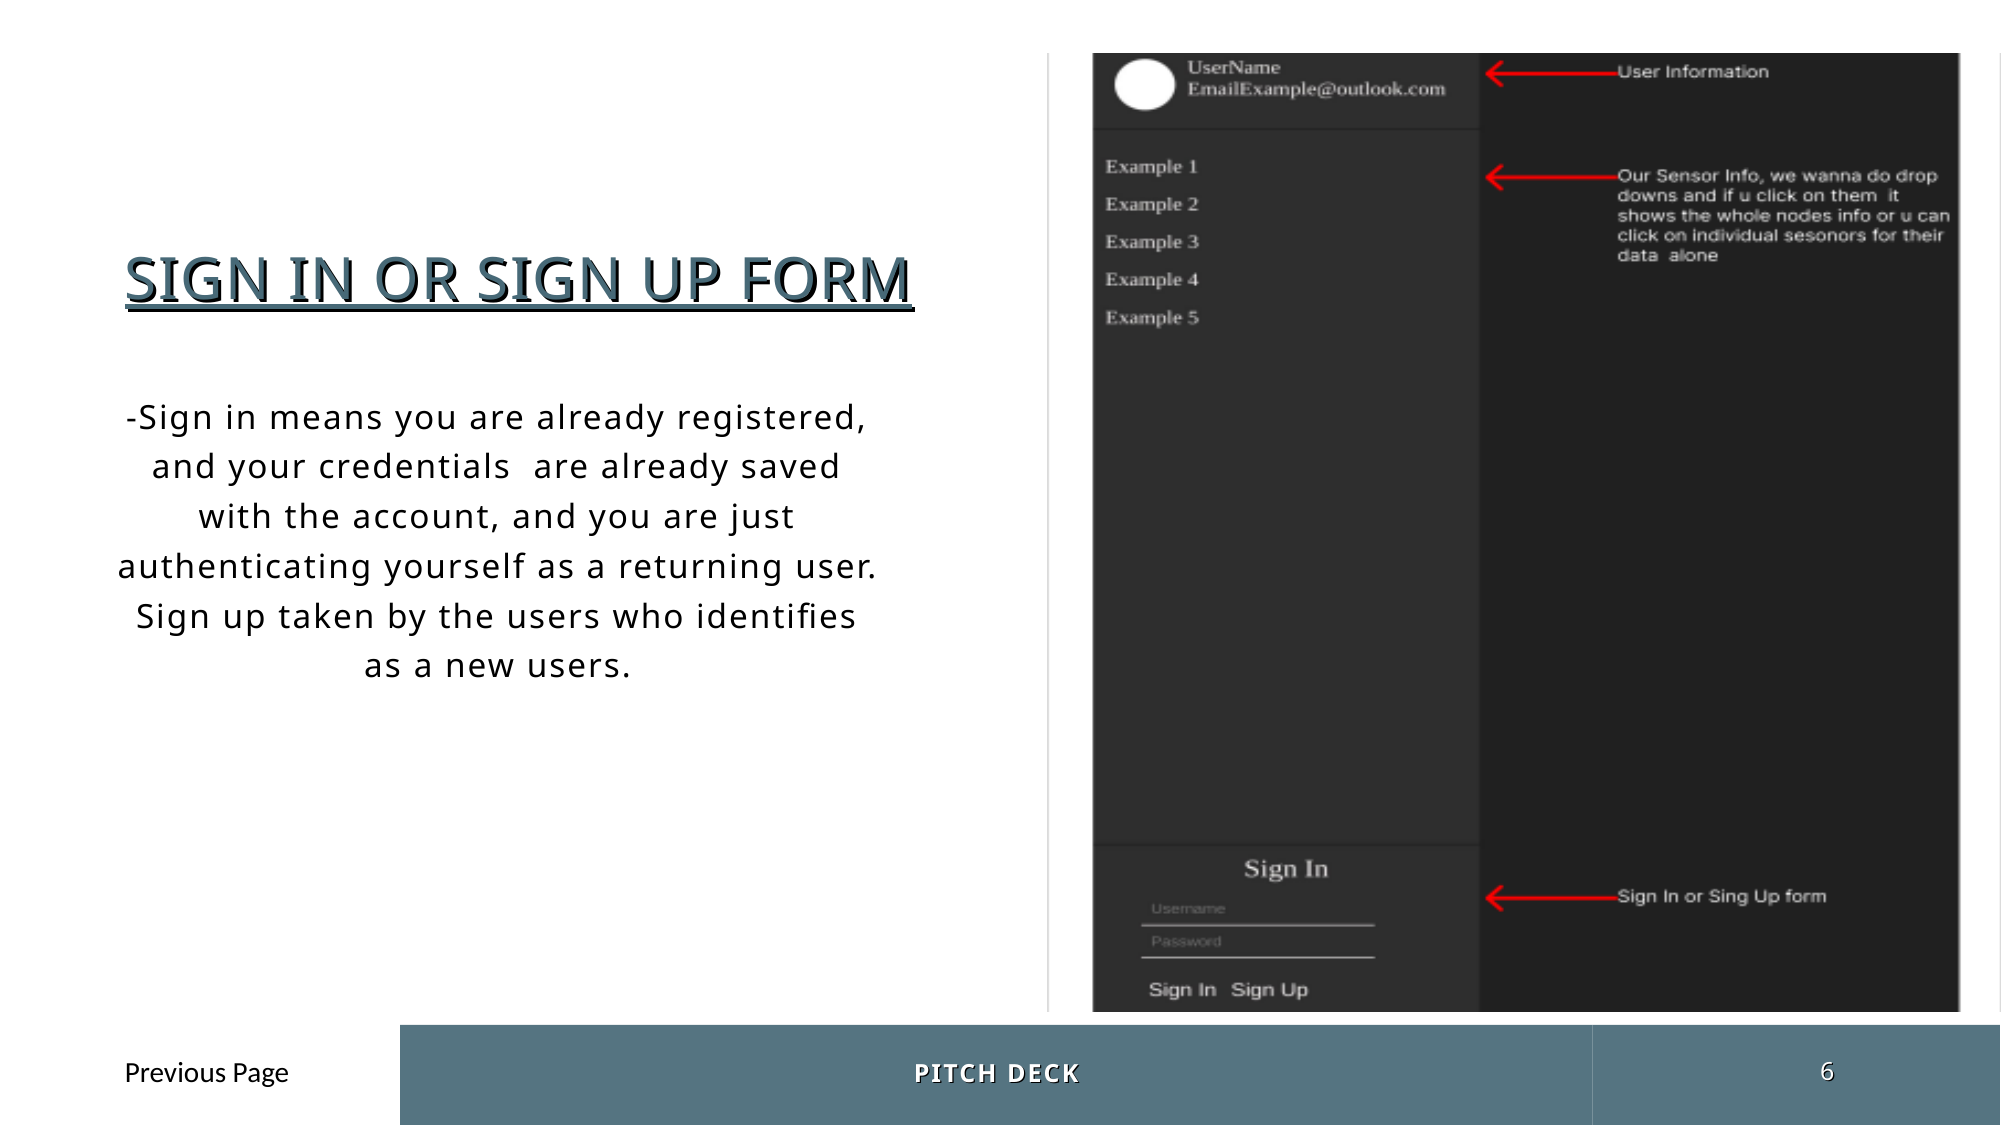

# Sign in or sign up form
-Sign in means you are already registered, and your credentials  are already saved with the account, and you are just authenticating yourself as a returning user.
Sign up taken by the users who identifies as a new users.
Pitch deck
Previous Page